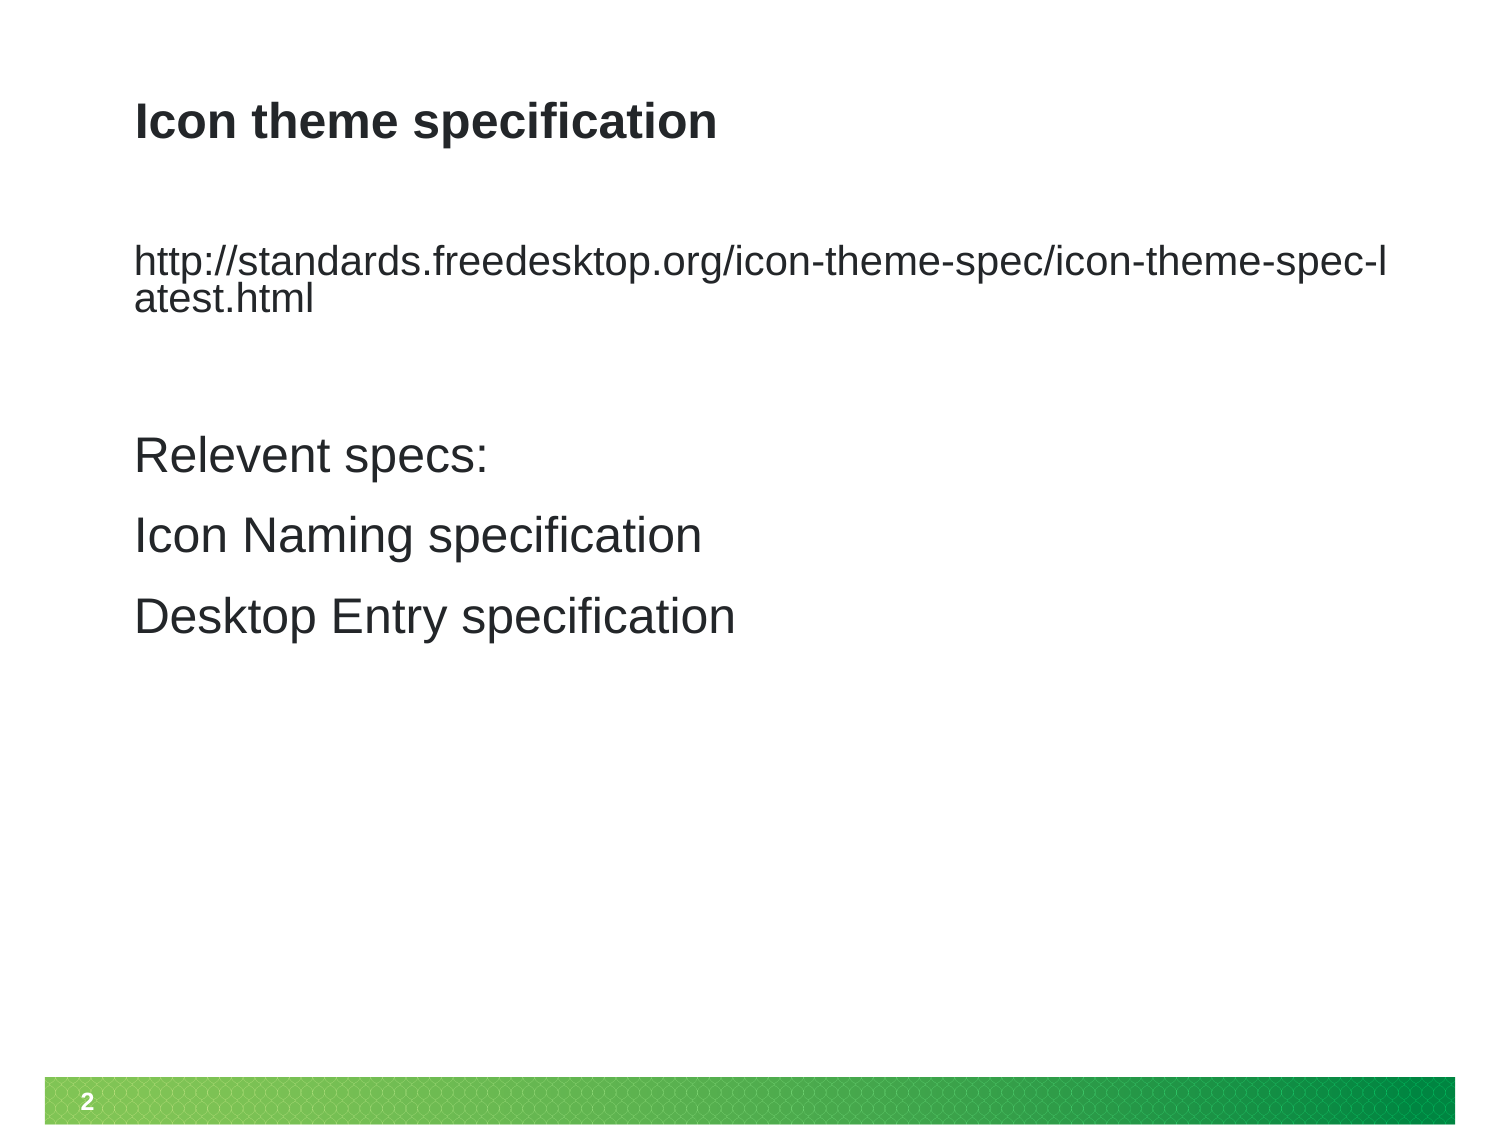

# Icon theme specification
http://standards.freedesktop.org/icon-theme-spec/icon-theme-spec-latest.html
Relevent specs:
Icon Naming specification
Desktop Entry specification